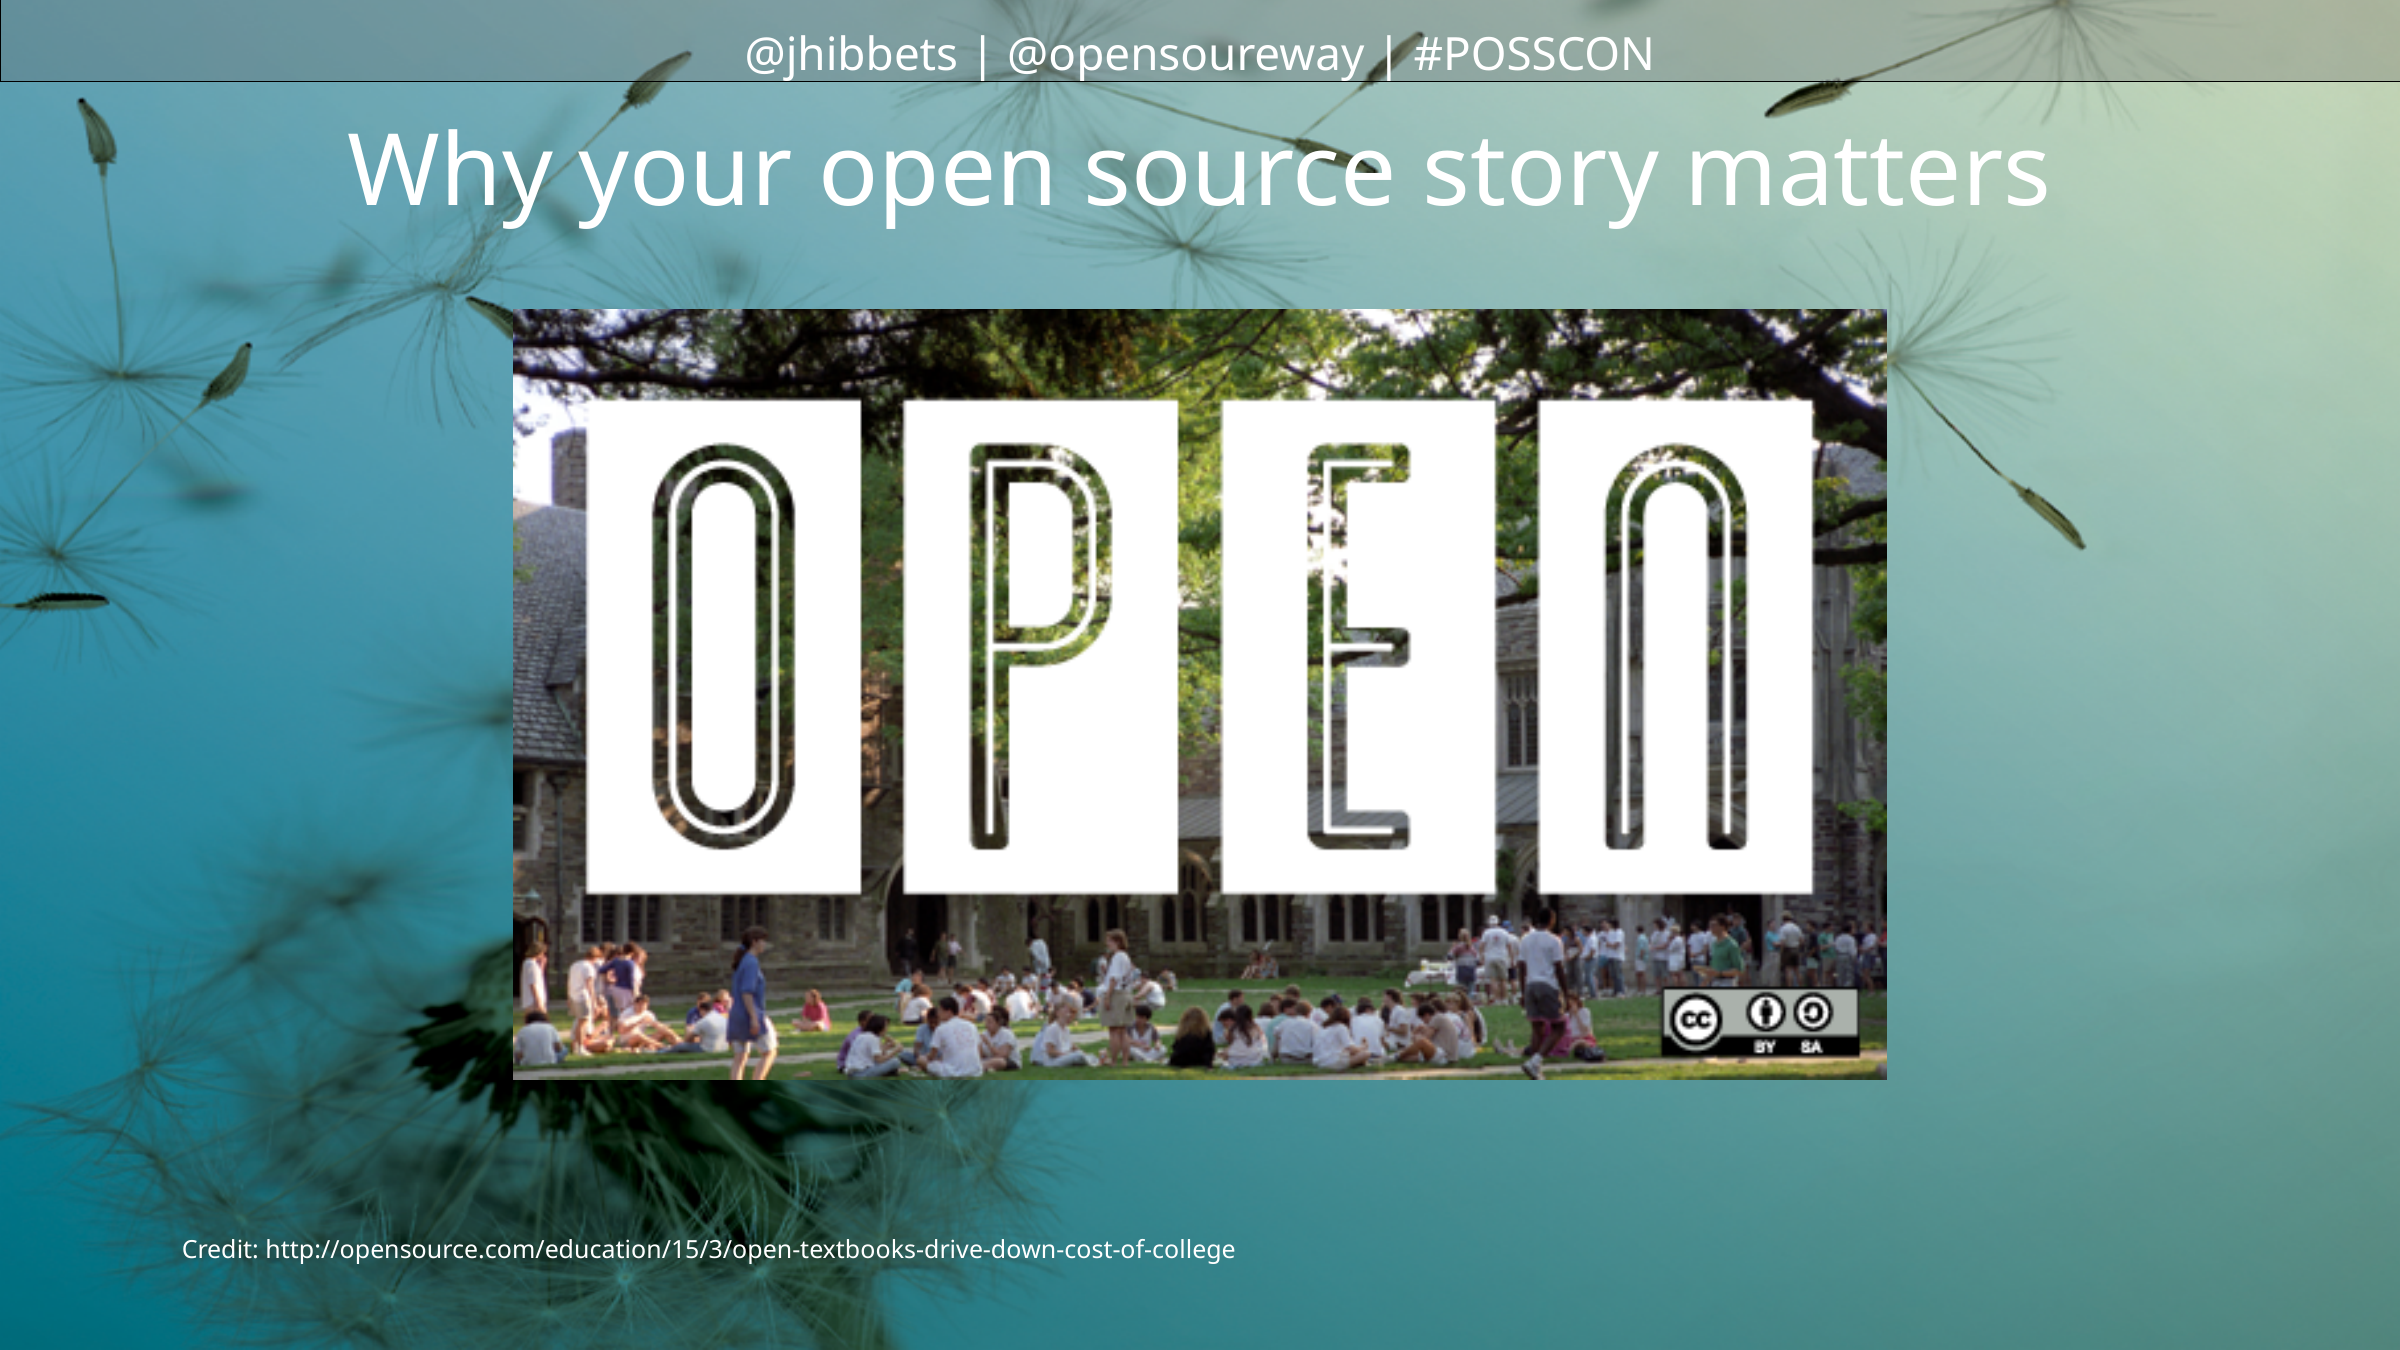

# Why your open source story matters
Credit: http://opensource.com/education/15/3/open-textbooks-drive-down-cost-of-college